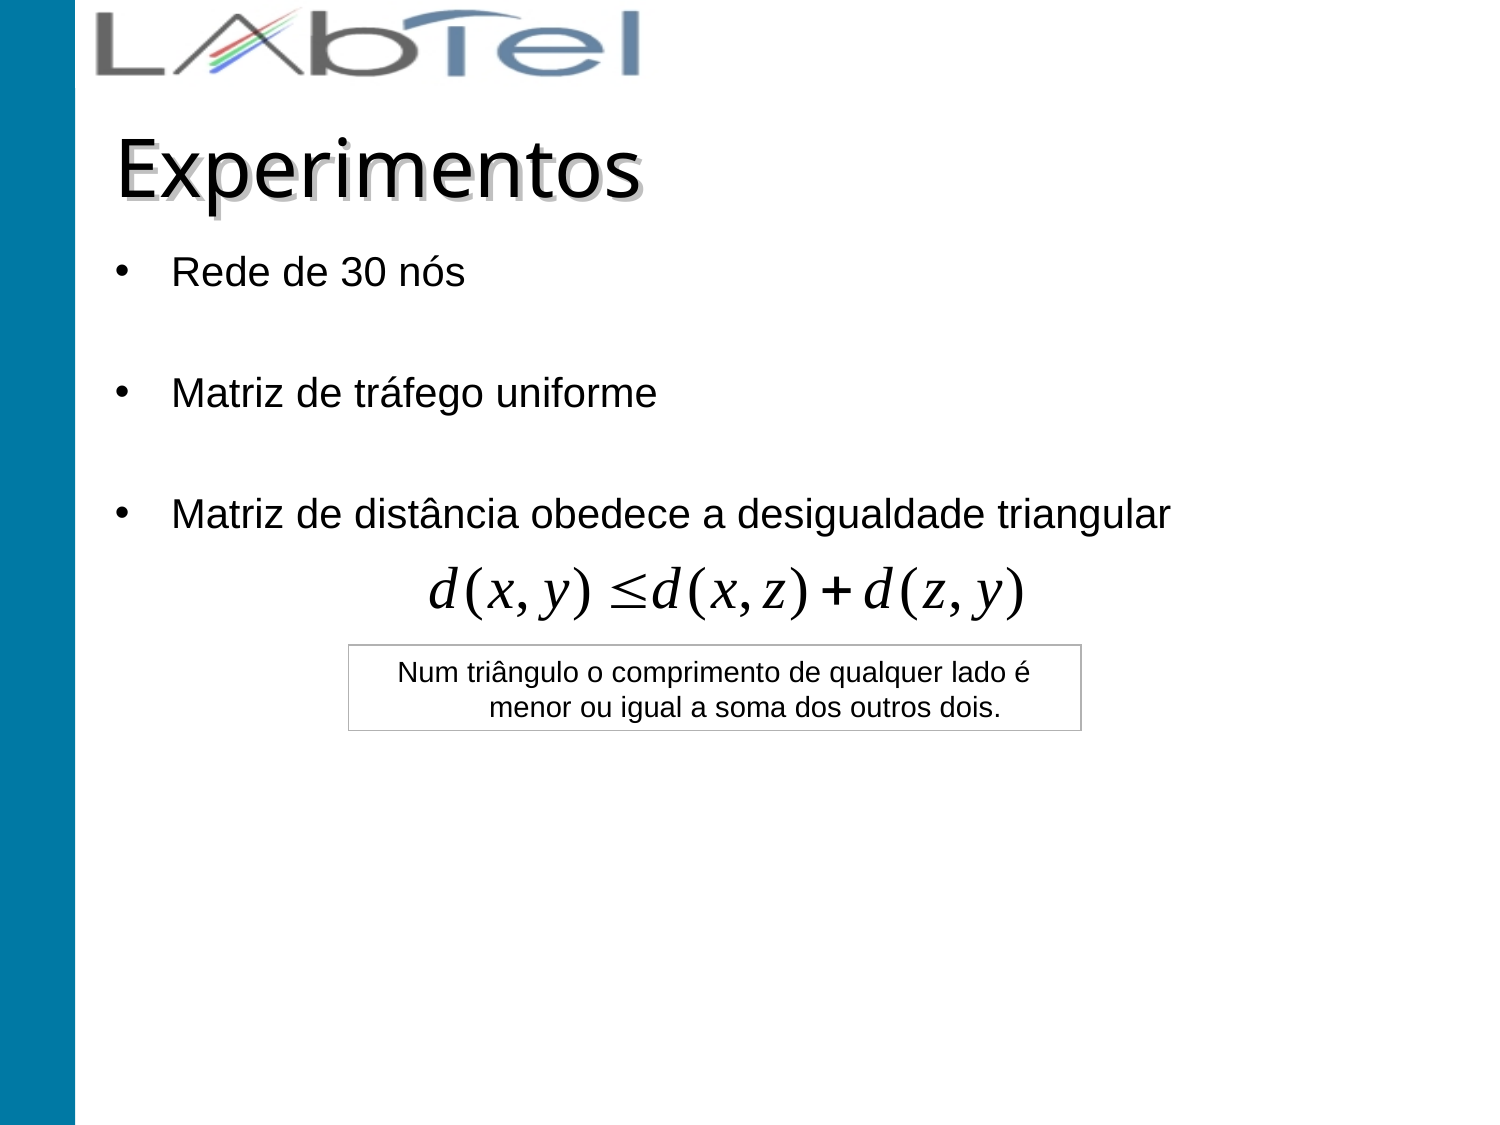

# Experimentos
Rede de 30 nós
Matriz de tráfego uniforme
Matriz de distância obedece a desigualdade triangular
Num triângulo o comprimento de qualquer lado é menor ou igual a soma dos outros dois.